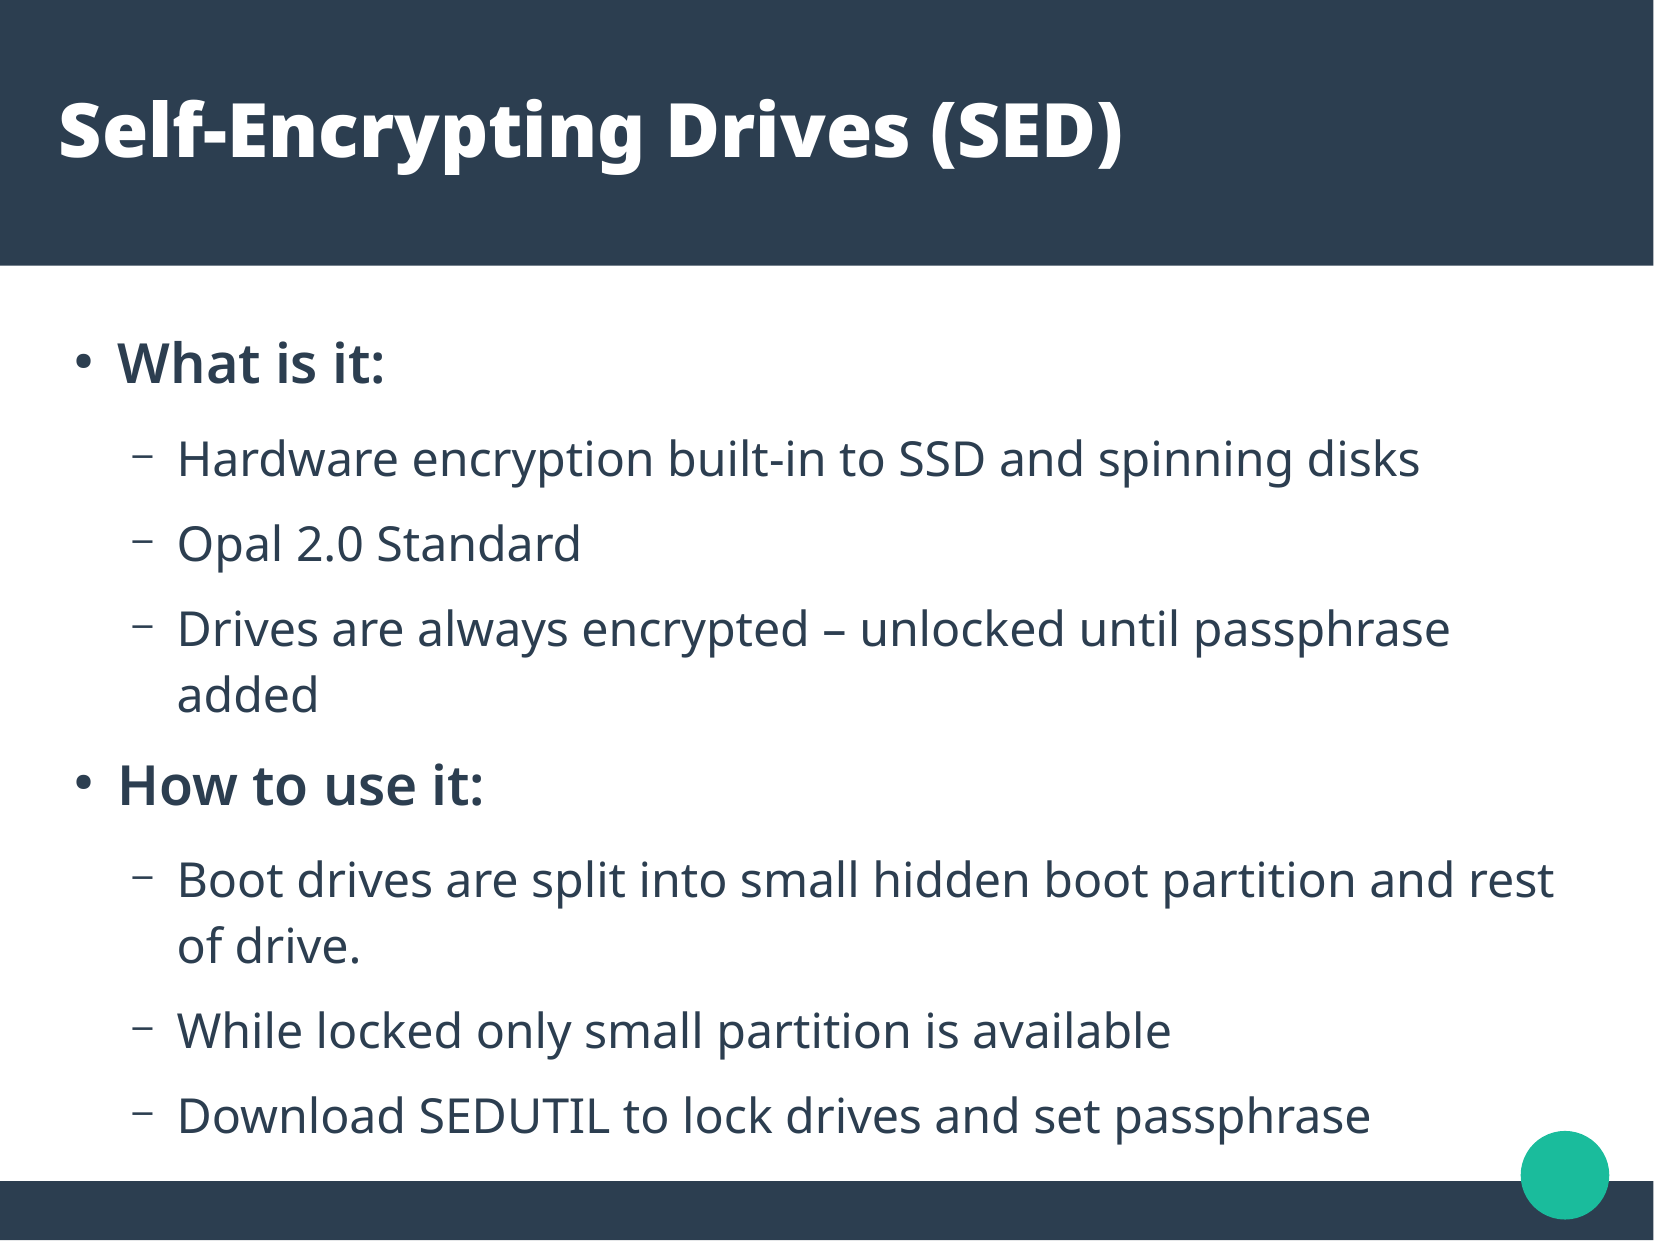

# Self-Encrypting Drives (SED)
What is it:
Hardware encryption built-in to SSD and spinning disks
Opal 2.0 Standard
Drives are always encrypted – unlocked until passphrase added
How to use it:
Boot drives are split into small hidden boot partition and rest of drive.
While locked only small partition is available
Download SEDUTIL to lock drives and set passphrase